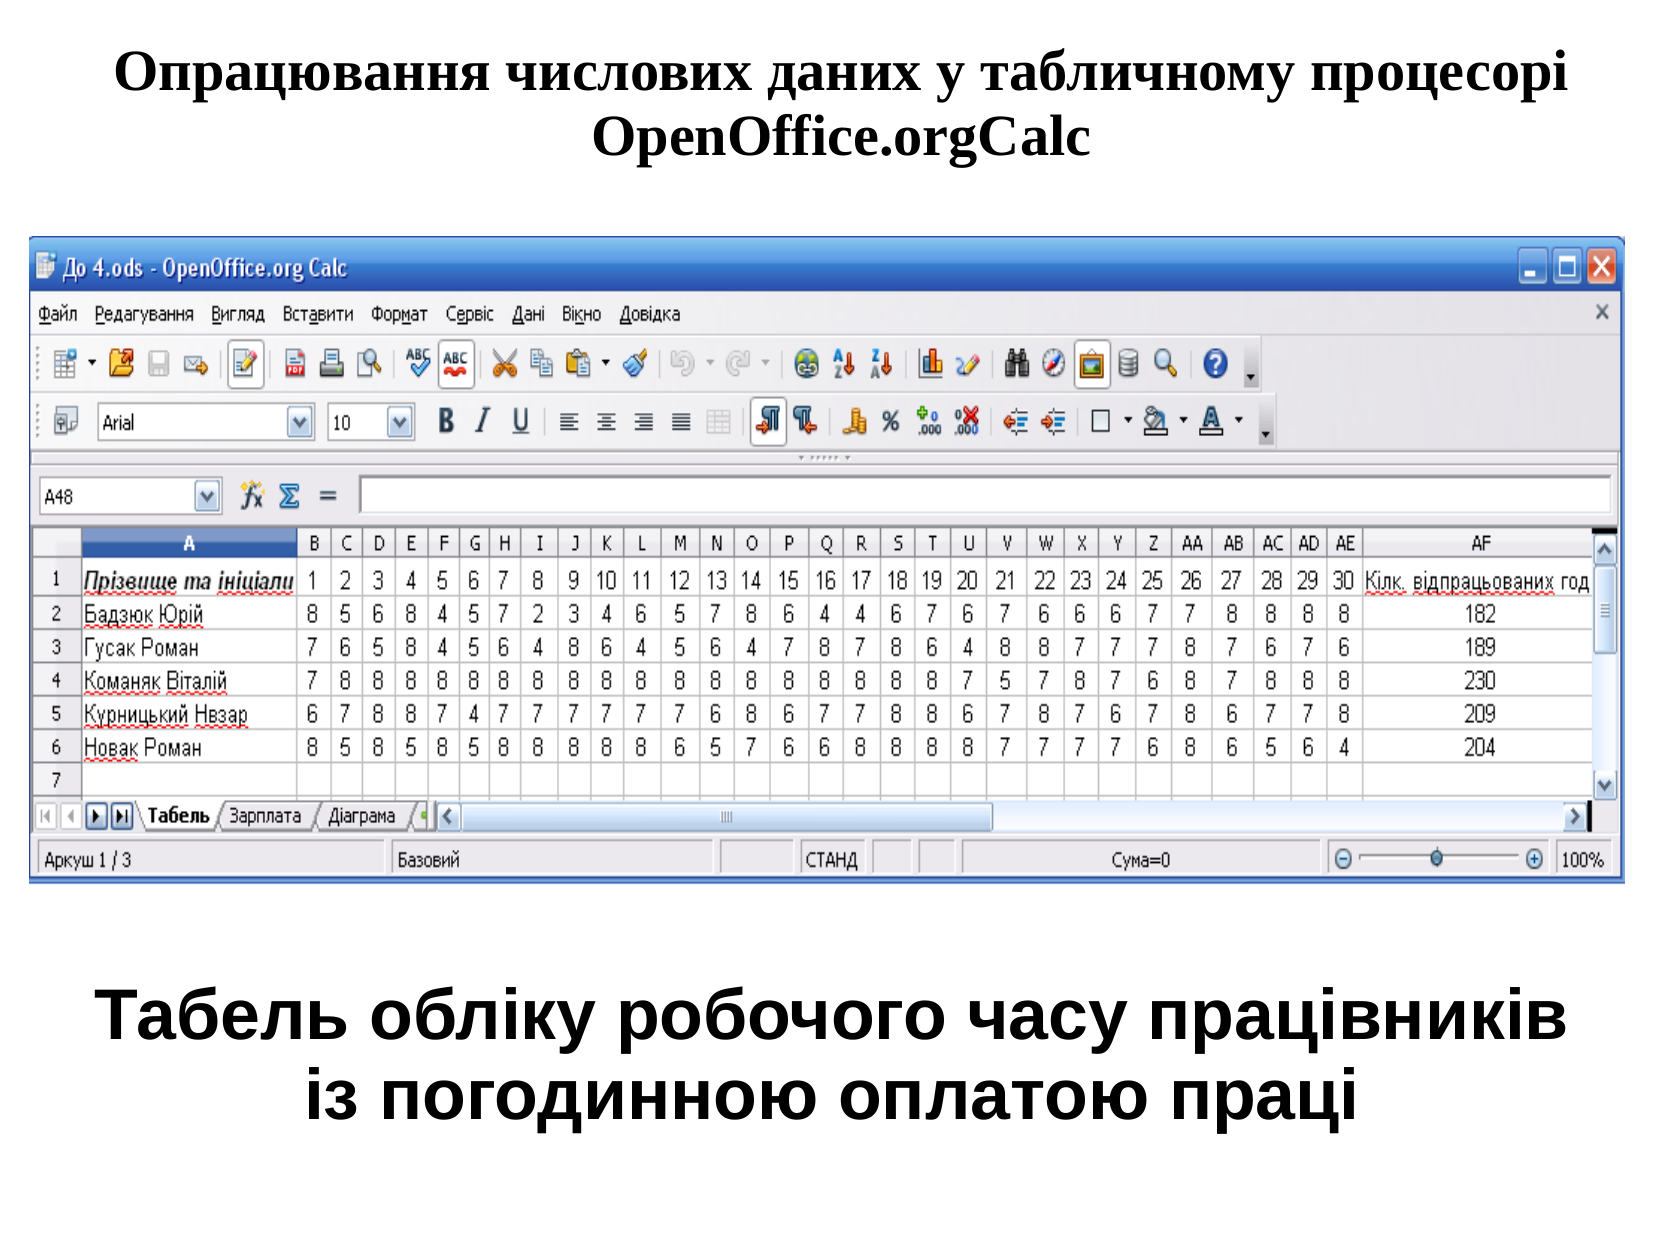

# Опрацювання числових даних у табличному процесорі OpenOffice.orgCalc
Табель обліку робочого часу працівників із погодинною оплатою праці